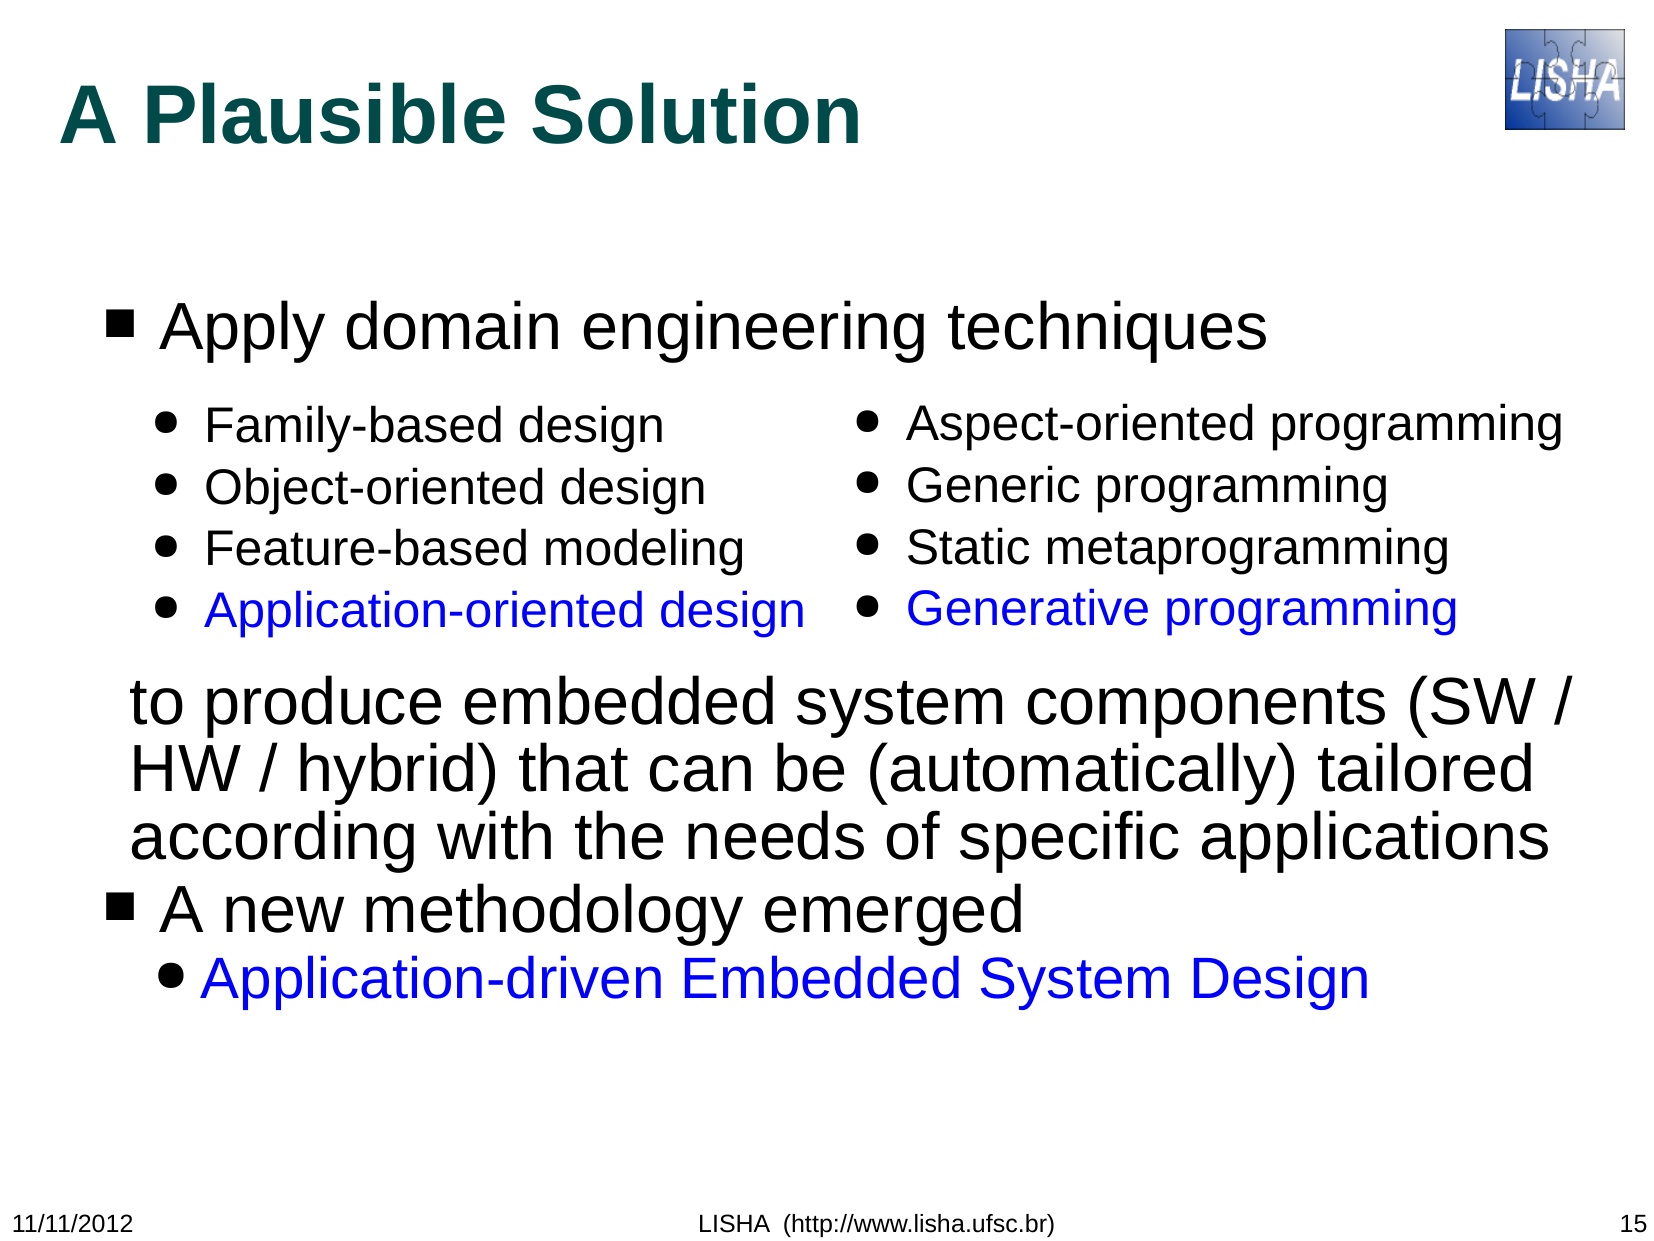

# A Plausible Solution
Apply domain engineering techniques
to produce embedded system components (SW / HW / hybrid) that can be (automatically) tailored according with the needs of specific applications
A new methodology emerged
Application-driven Embedded System Design
Family-based design
Object-oriented design
Feature-based modeling
Application-oriented design
Aspect-oriented programming
Generic programming
Static metaprogramming
Generative programming